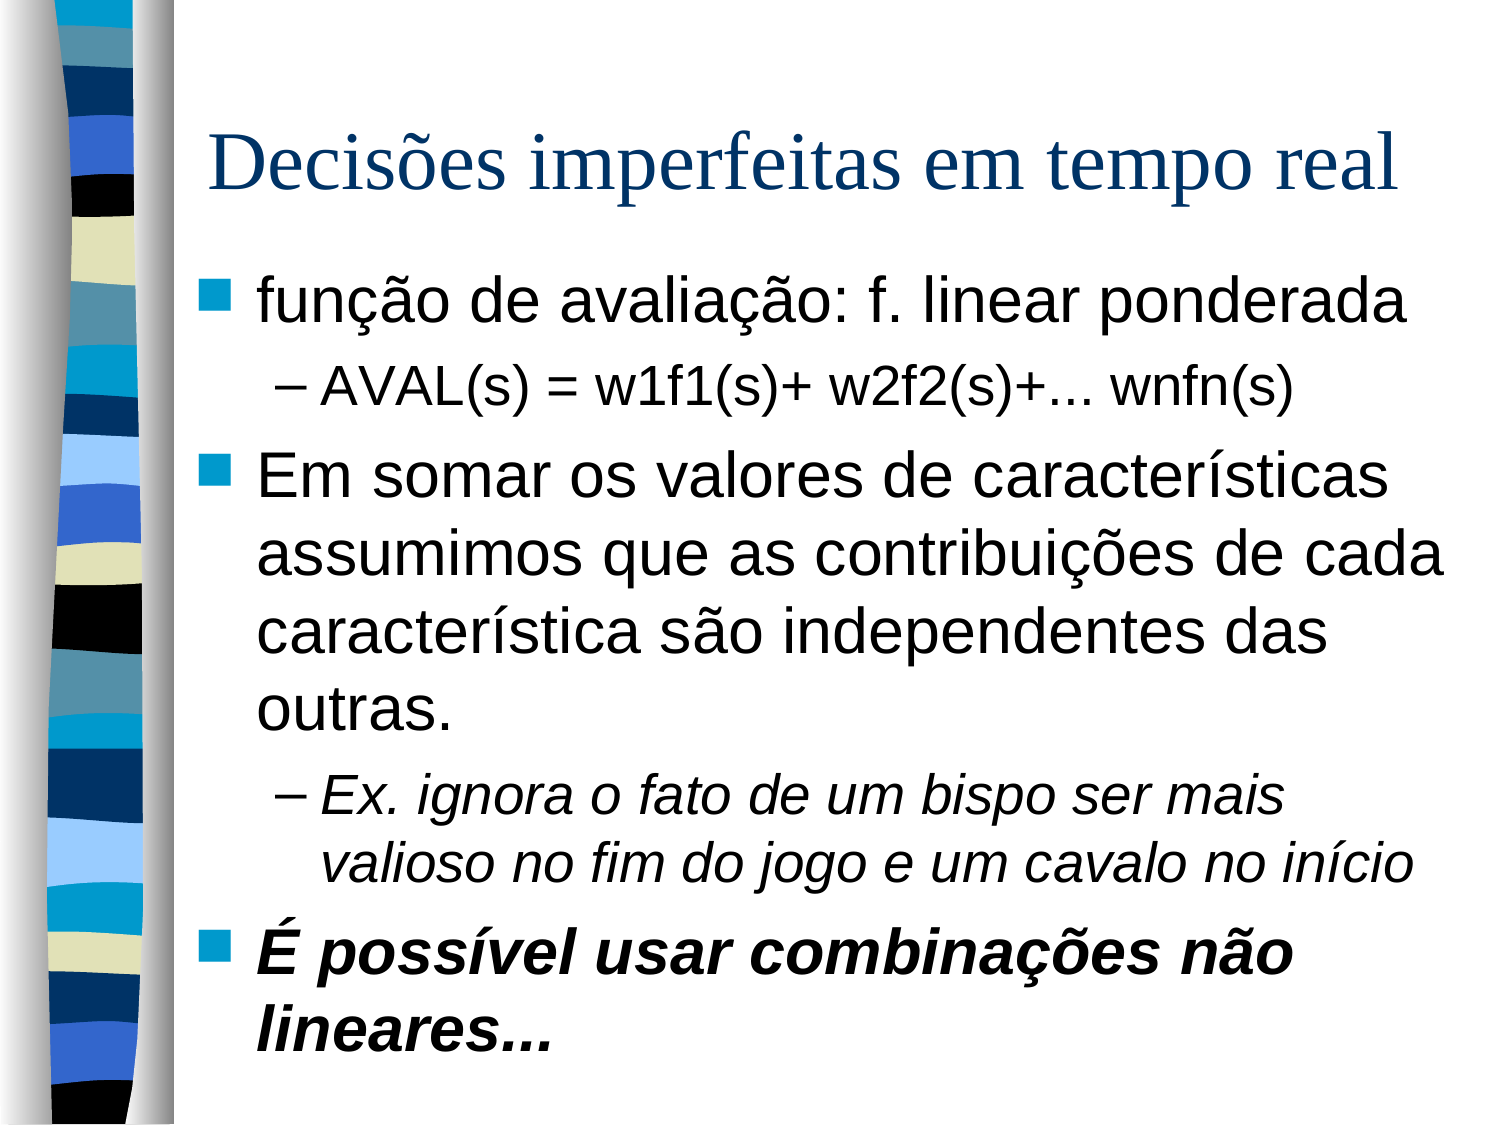

# Decisões imperfeitas em tempo real
função de avaliação: f. linear ponderada
AVAL(s) = w1f1(s)+ w2f2(s)+... wnfn(s)
Em somar os valores de características assumimos que as contribuições de cada característica são independentes das outras.
Ex. ignora o fato de um bispo ser mais valioso no fim do jogo e um cavalo no início
É possível usar combinações não lineares...